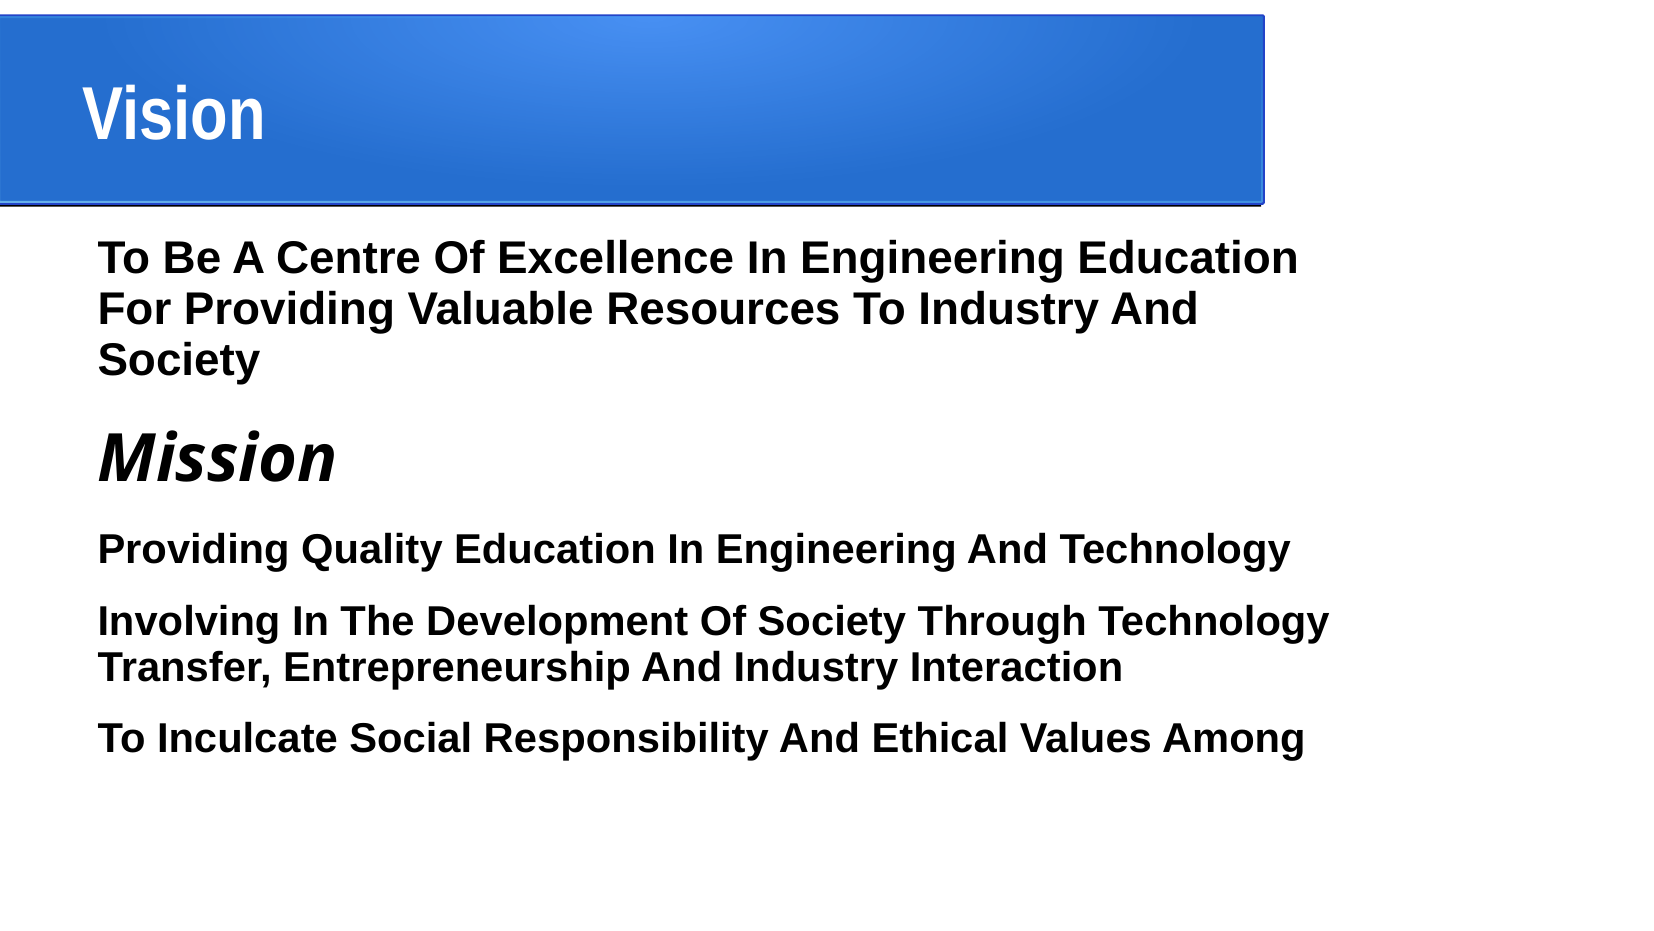

# Vision
To Be A Centre Of Excellence In Engineering Education For Providing Valuable Resources To Industry And Society
Mission
Providing Quality Education In Engineering And Technology
Involving In The Development Of Society Through Technology Transfer, Entrepreneurship And Industry Interaction
To Inculcate Social Responsibility And Ethical Values Among